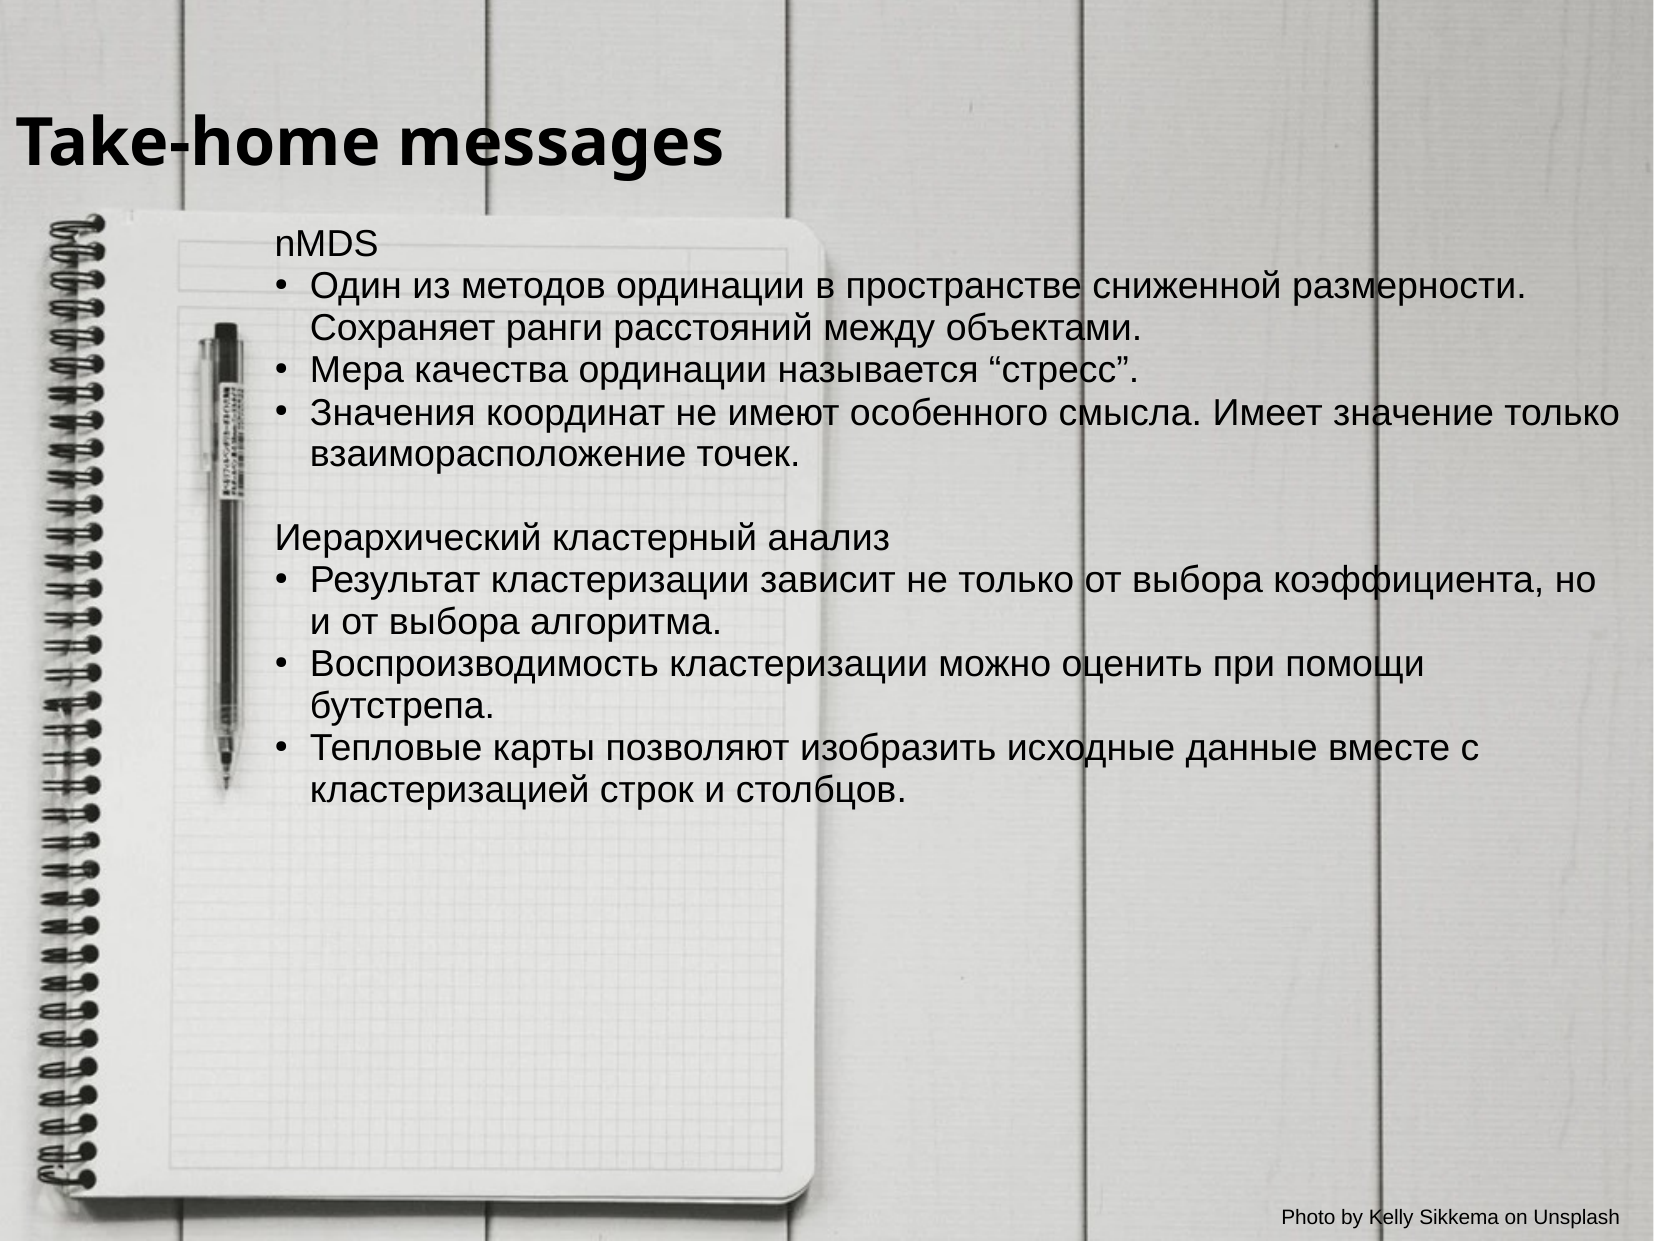

# Take-home messages
nMDS
Один из методов ординации в пространстве сниженной размерности. Сохраняет ранги расстояний между объектами.
Мера качества ординации называется “стресс”.
Значения координат не имеют особенного смысла. Имеет значение только взаиморасположение точек.
Иерархический кластерный анализ
Результат кластеризации зависит не только от выбора коэффициента, но и от выбора алгоритма.
Воспроизводимость кластеризации можно оценить при помощи бутстрепа.
Тепловые карты позволяют изобразить исходные данные вместе с кластеризацией строк и столбцов.
Photo by Kelly Sikkema on Unsplash